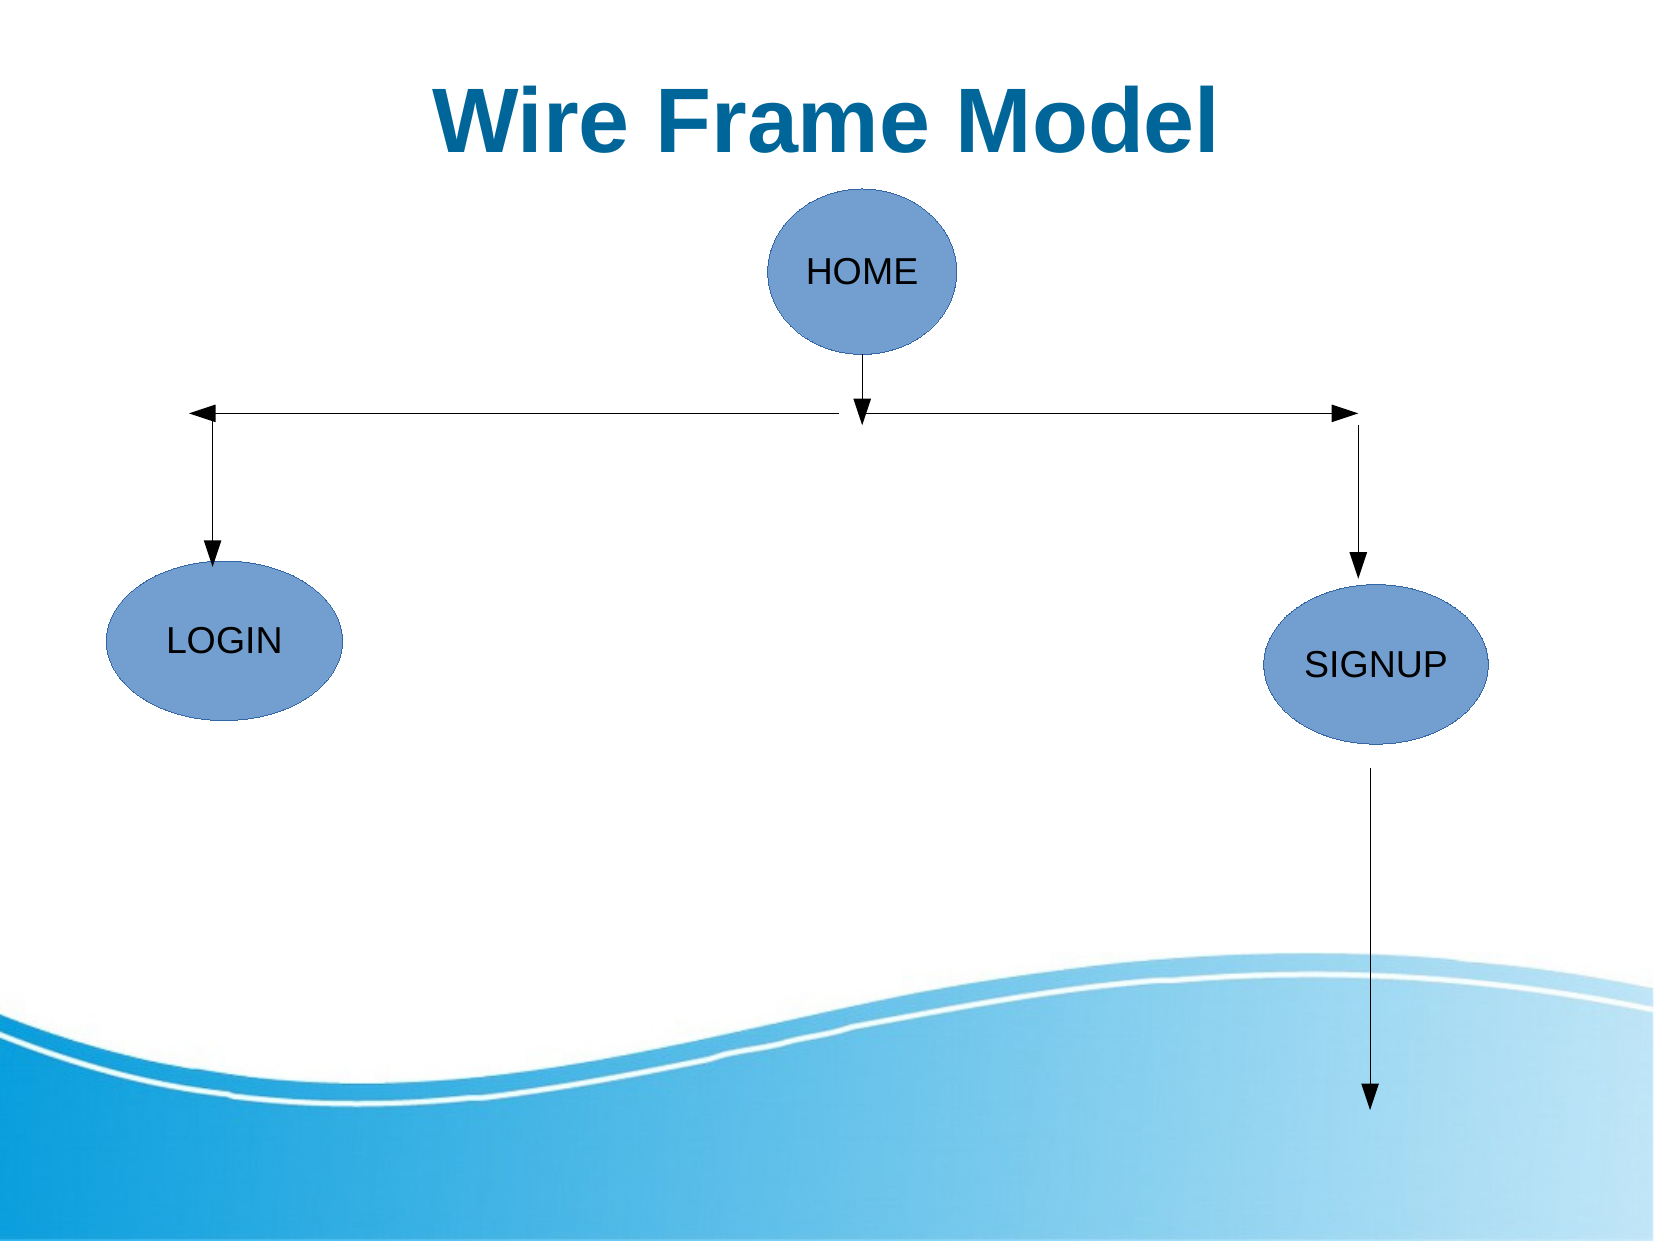

# Wire Frame Model
HOME
LOGIN
SIGNUP